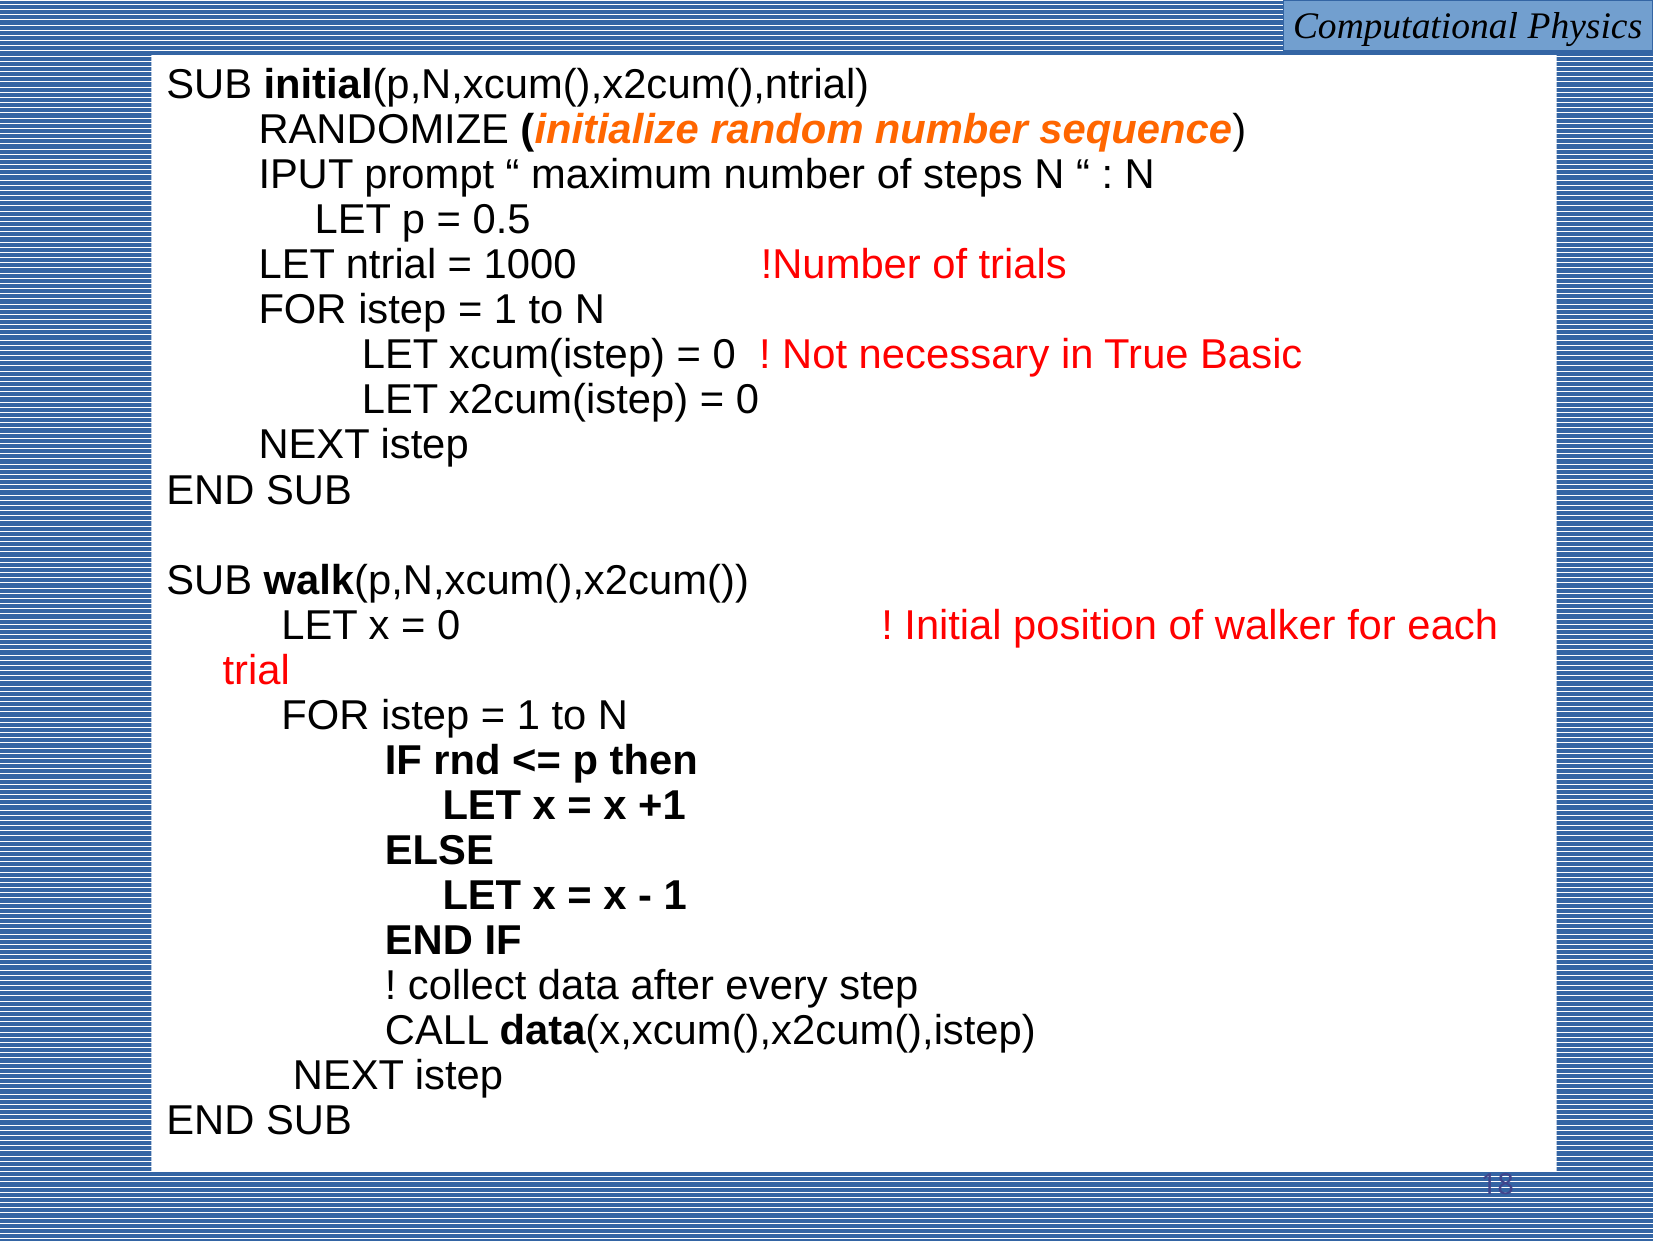

# SUB initial(p,N,xcum(),x2cum(),ntrial)
 RANDOMIZE (initialize random number sequence)
 IPUT prompt “ maximum number of steps N “ : N
 LET p = 0.5
 LET ntrial = 1000 !Number of trials
 FOR istep = 1 to N
 LET xcum(istep) = 0 ! Not necessary in True Basic
 LET x2cum(istep) = 0
 NEXT istep
END SUB
SUB walk(p,N,xcum(),x2cum())
 LET x = 0 	 ! Initial position of walker for each trial
 FOR istep = 1 to N
 IF rnd <= p then
 LET x = x +1
 ELSE
 LET x = x - 1
 END IF
 ! collect data after every step
 CALL data(x,xcum(),x2cum(),istep)
 NEXT istep
END SUB